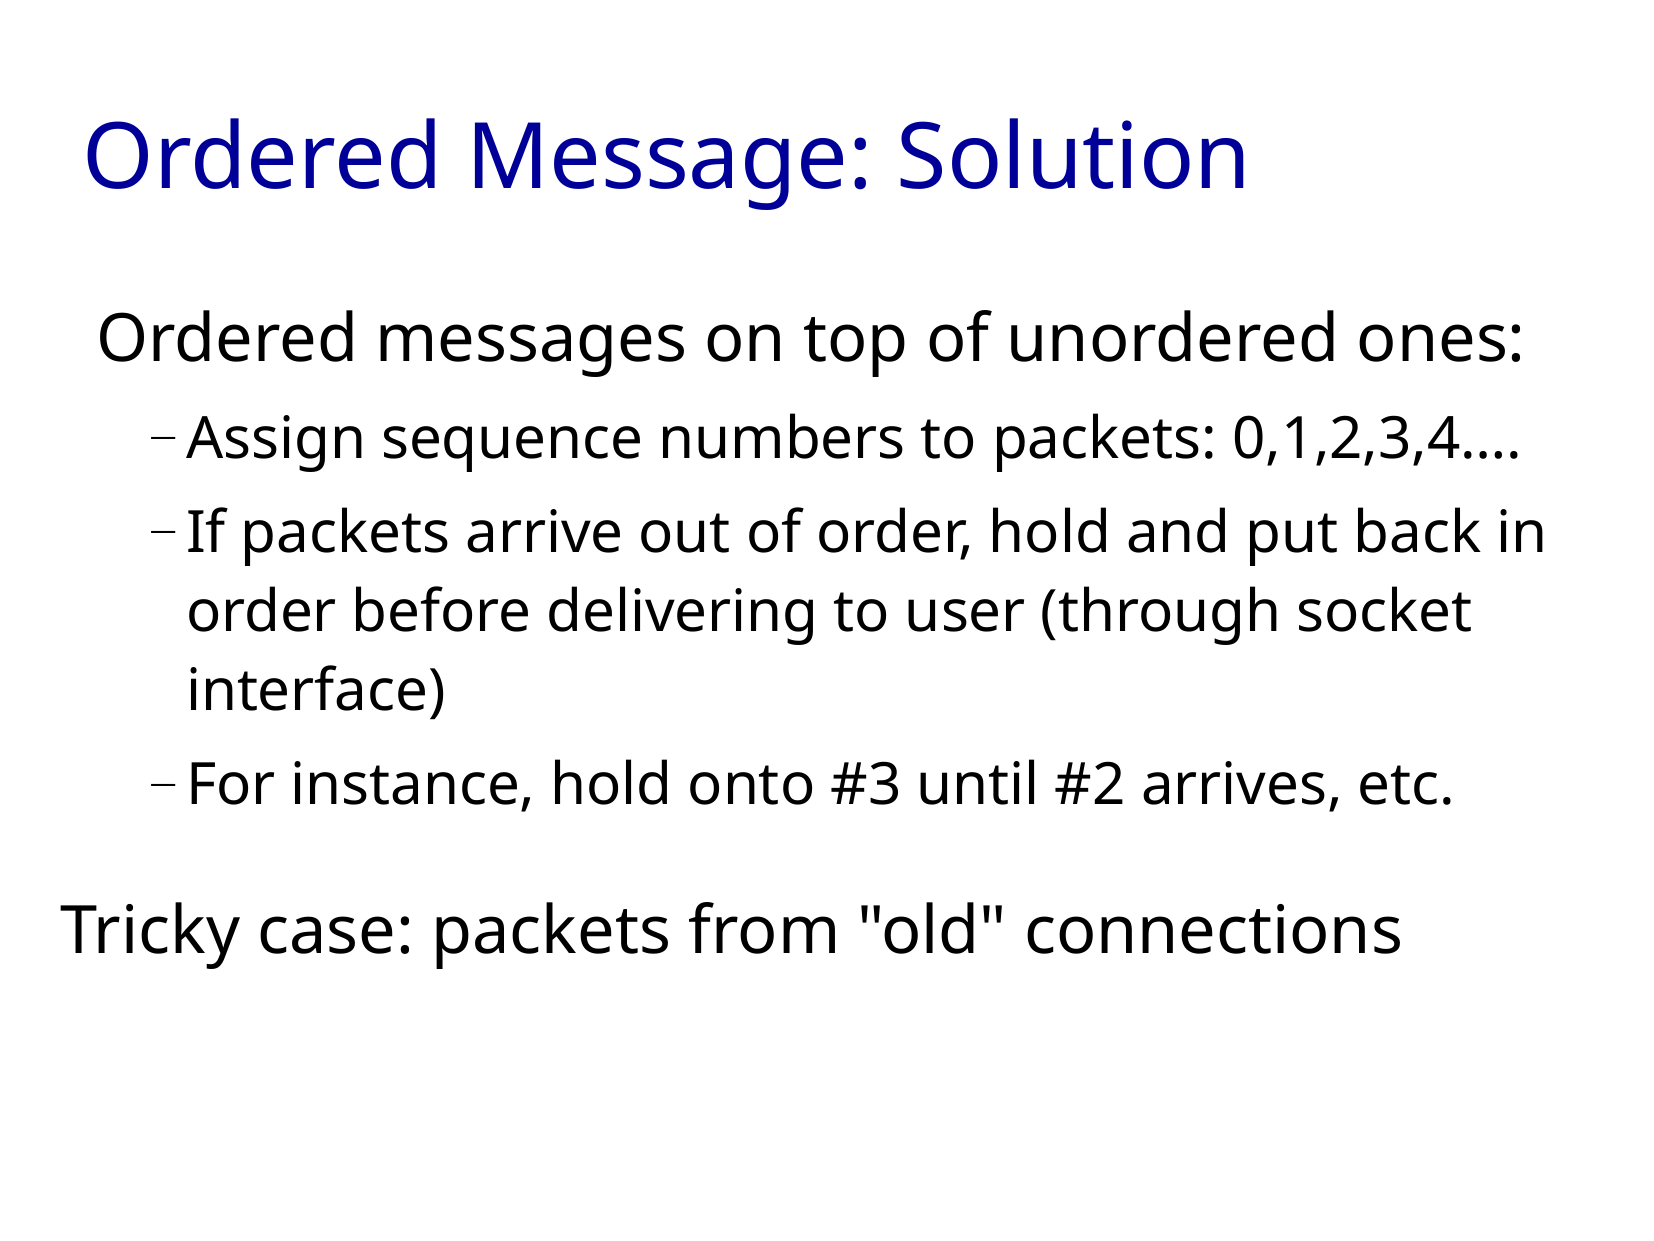

# Ordered Message: Solution
Ordered messages on top of unordered ones:
Assign sequence numbers to packets: 0,1,2,3,4….
If packets arrive out of order, hold and put back in order before delivering to user (through socket interface)
For instance, hold onto #3 until #2 arrives, etc.
Tricky case: packets from "old" connections